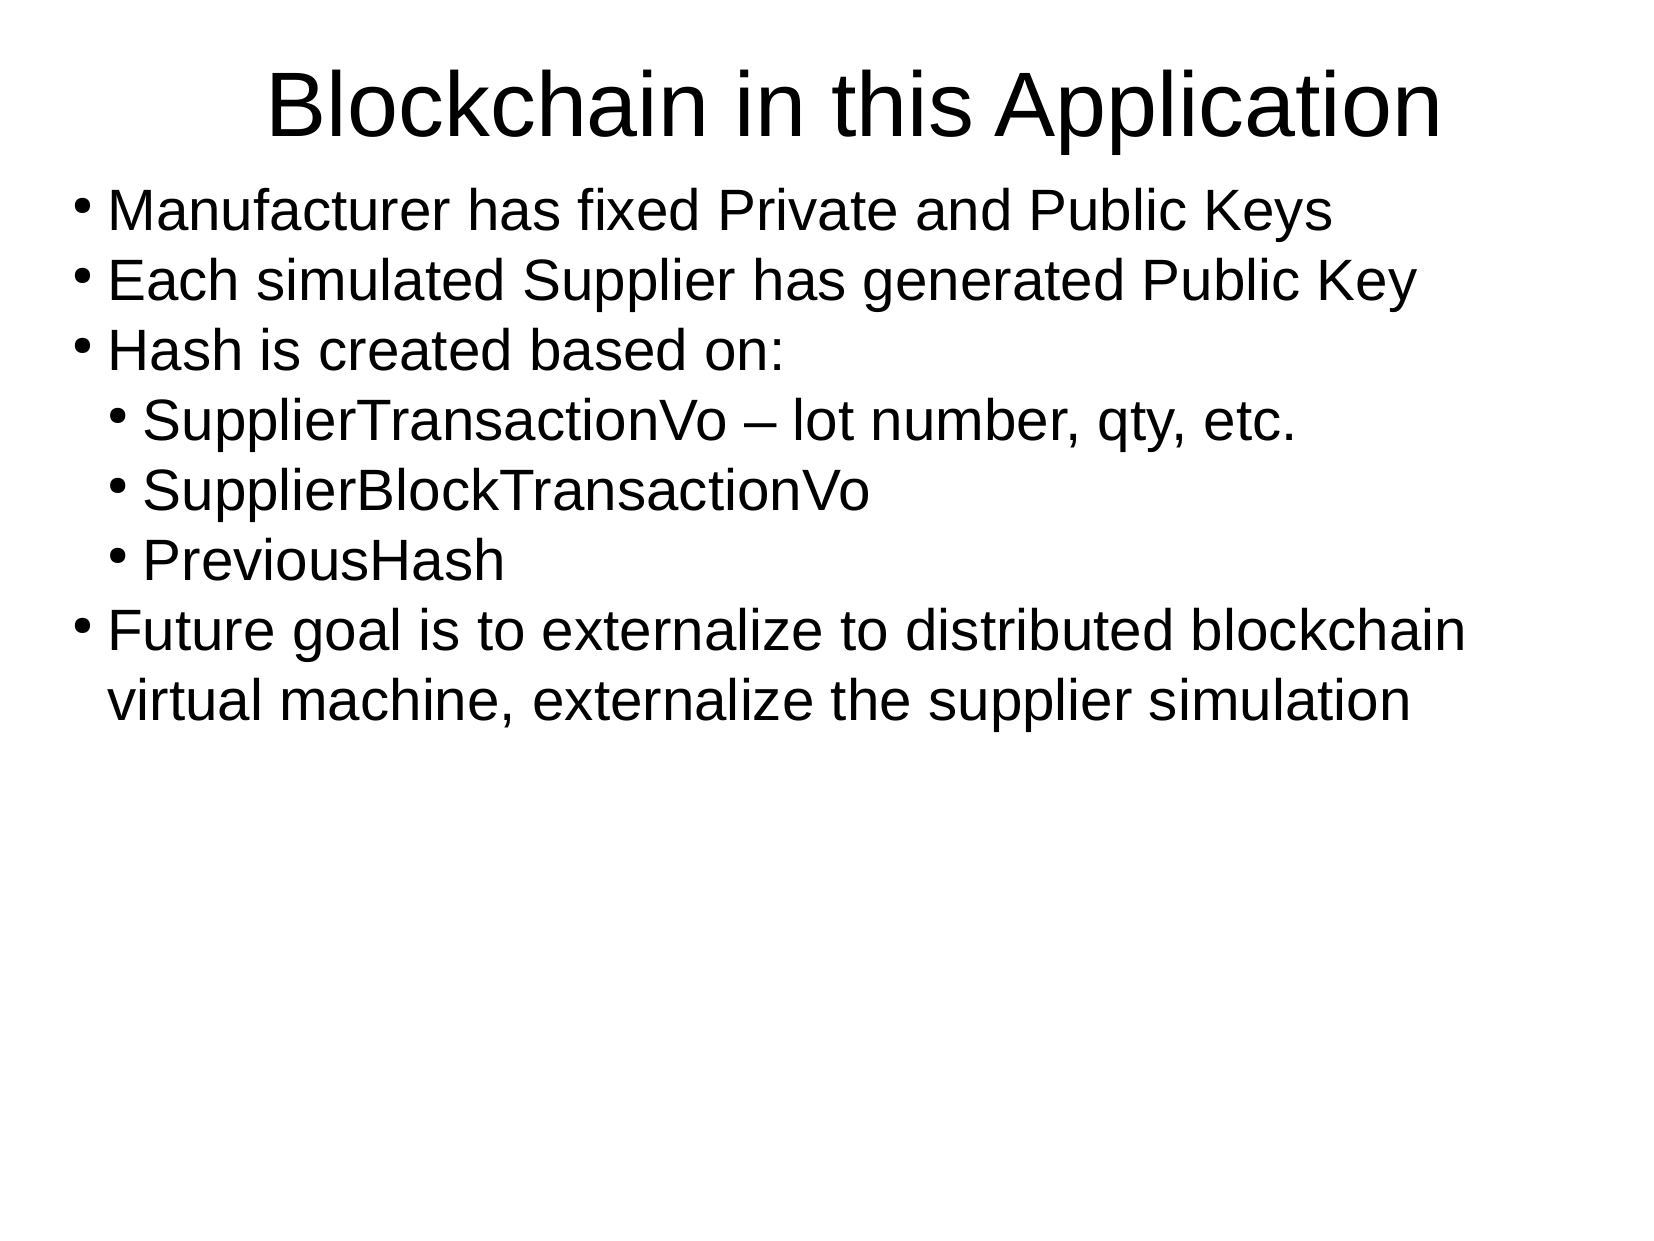

Blockchain in this Application
Manufacturer has fixed Private and Public Keys
Each simulated Supplier has generated Public Key
Hash is created based on:
SupplierTransactionVo – lot number, qty, etc.
SupplierBlockTransactionVo
PreviousHash
Future goal is to externalize to distributed blockchain virtual machine, externalize the supplier simulation